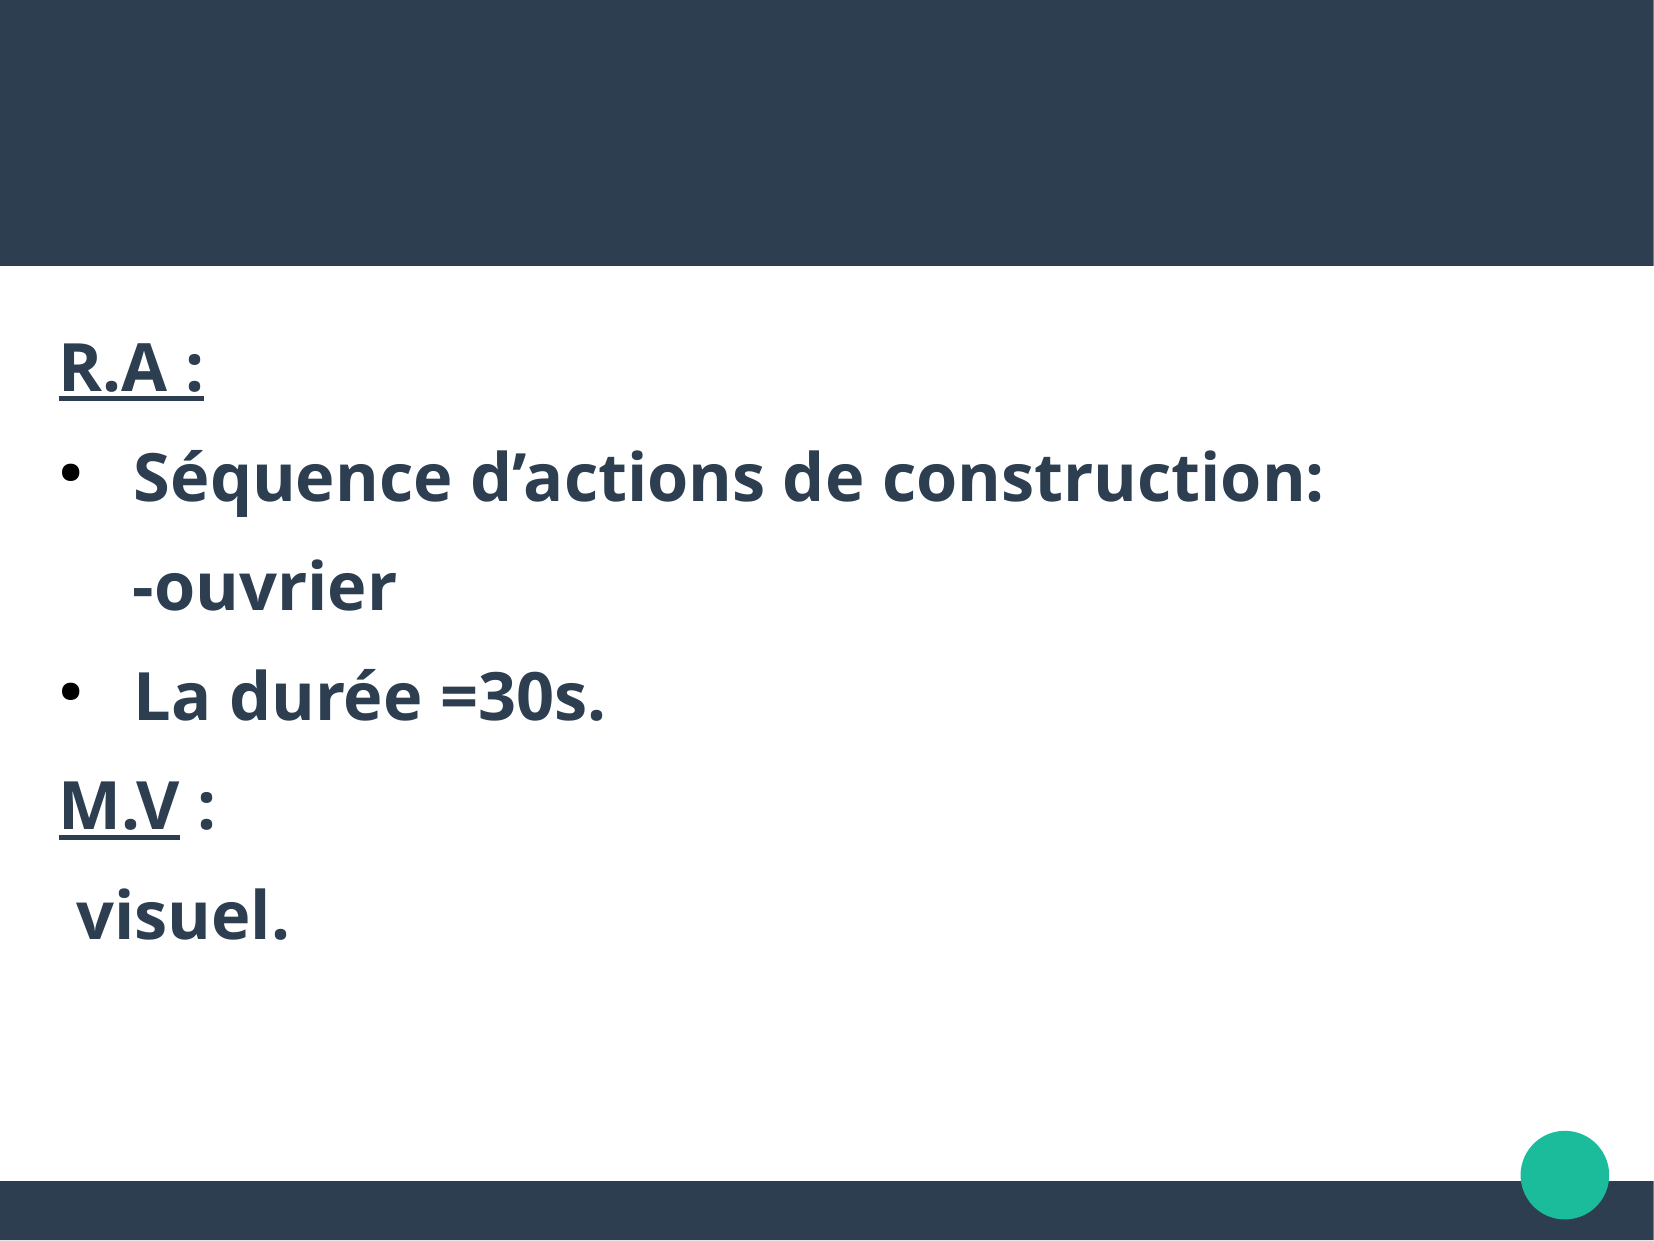

#
R.A :
Séquence d’actions de construction:
	-ouvrier
La durée =30s.
M.V :
 visuel.